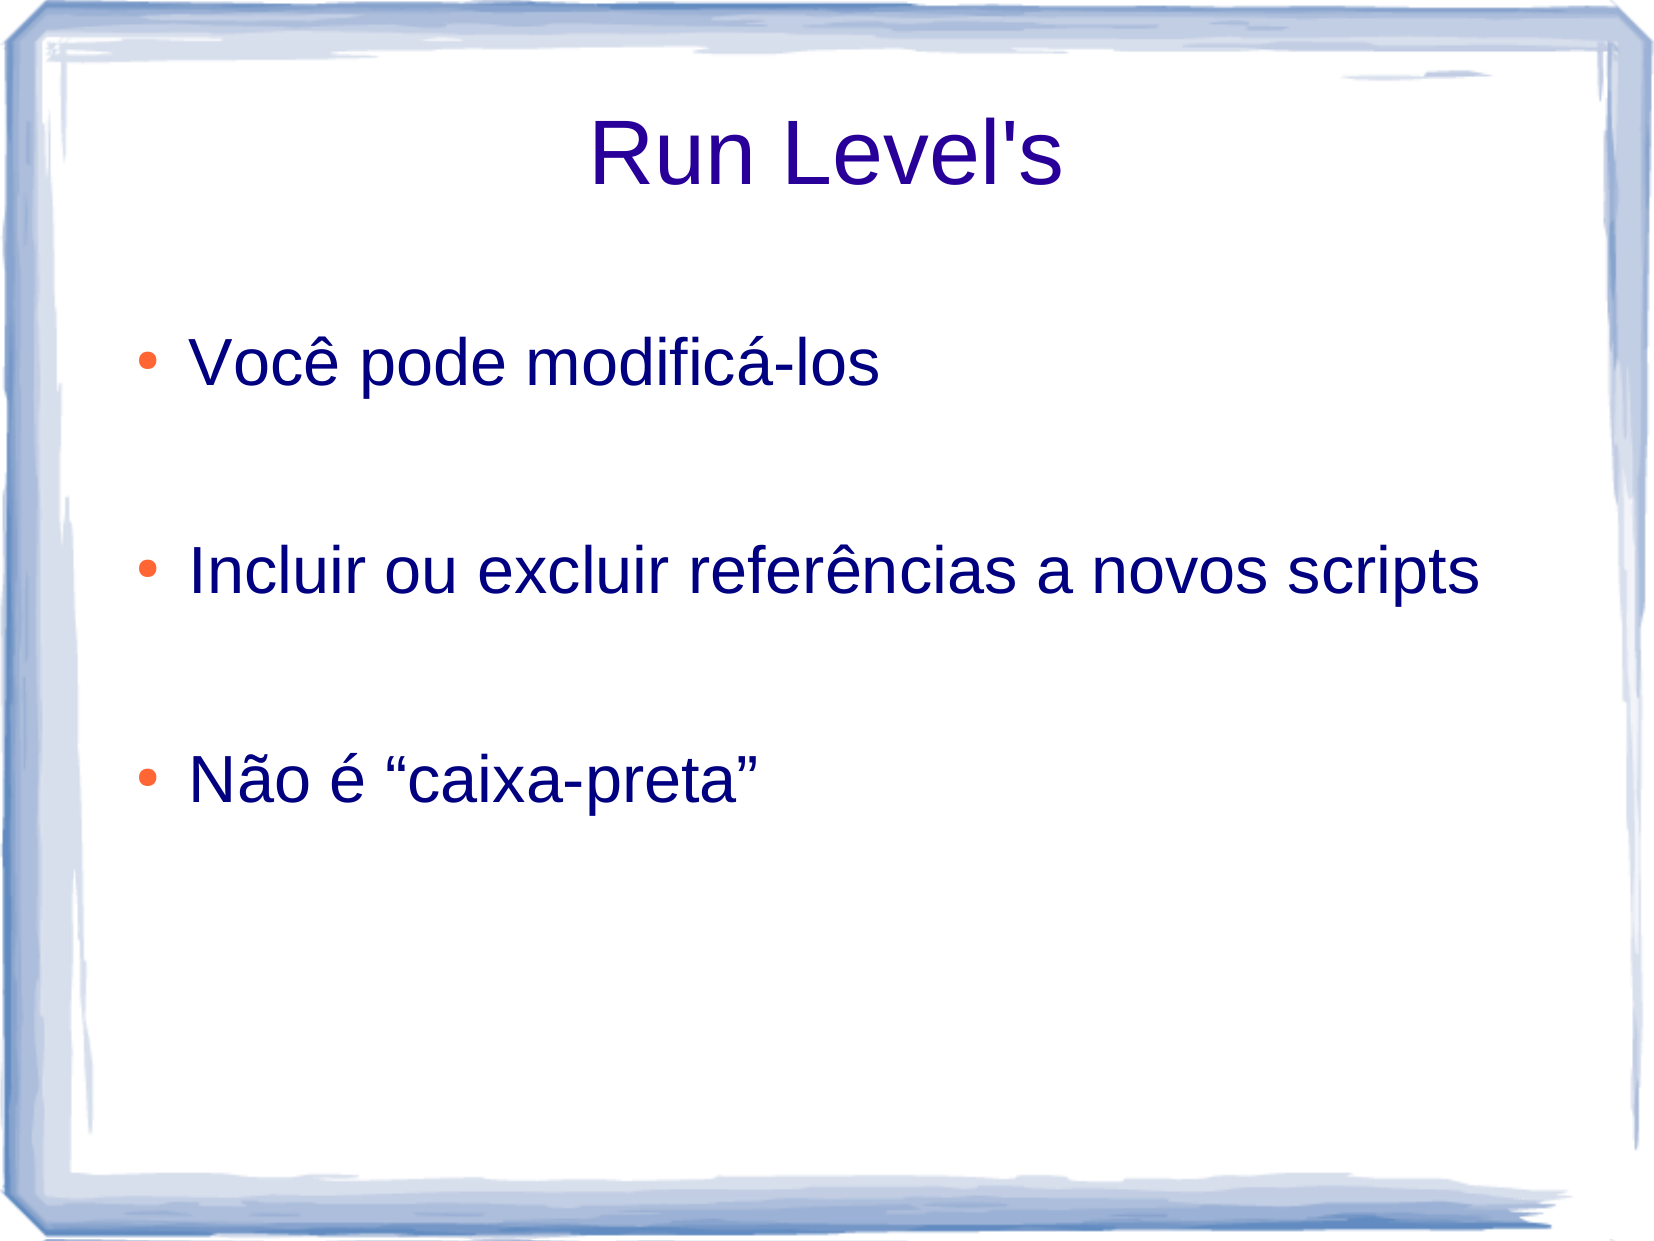

# Run Level's
Você pode modificá-los
Incluir ou excluir referências a novos scripts
Não é “caixa-preta”